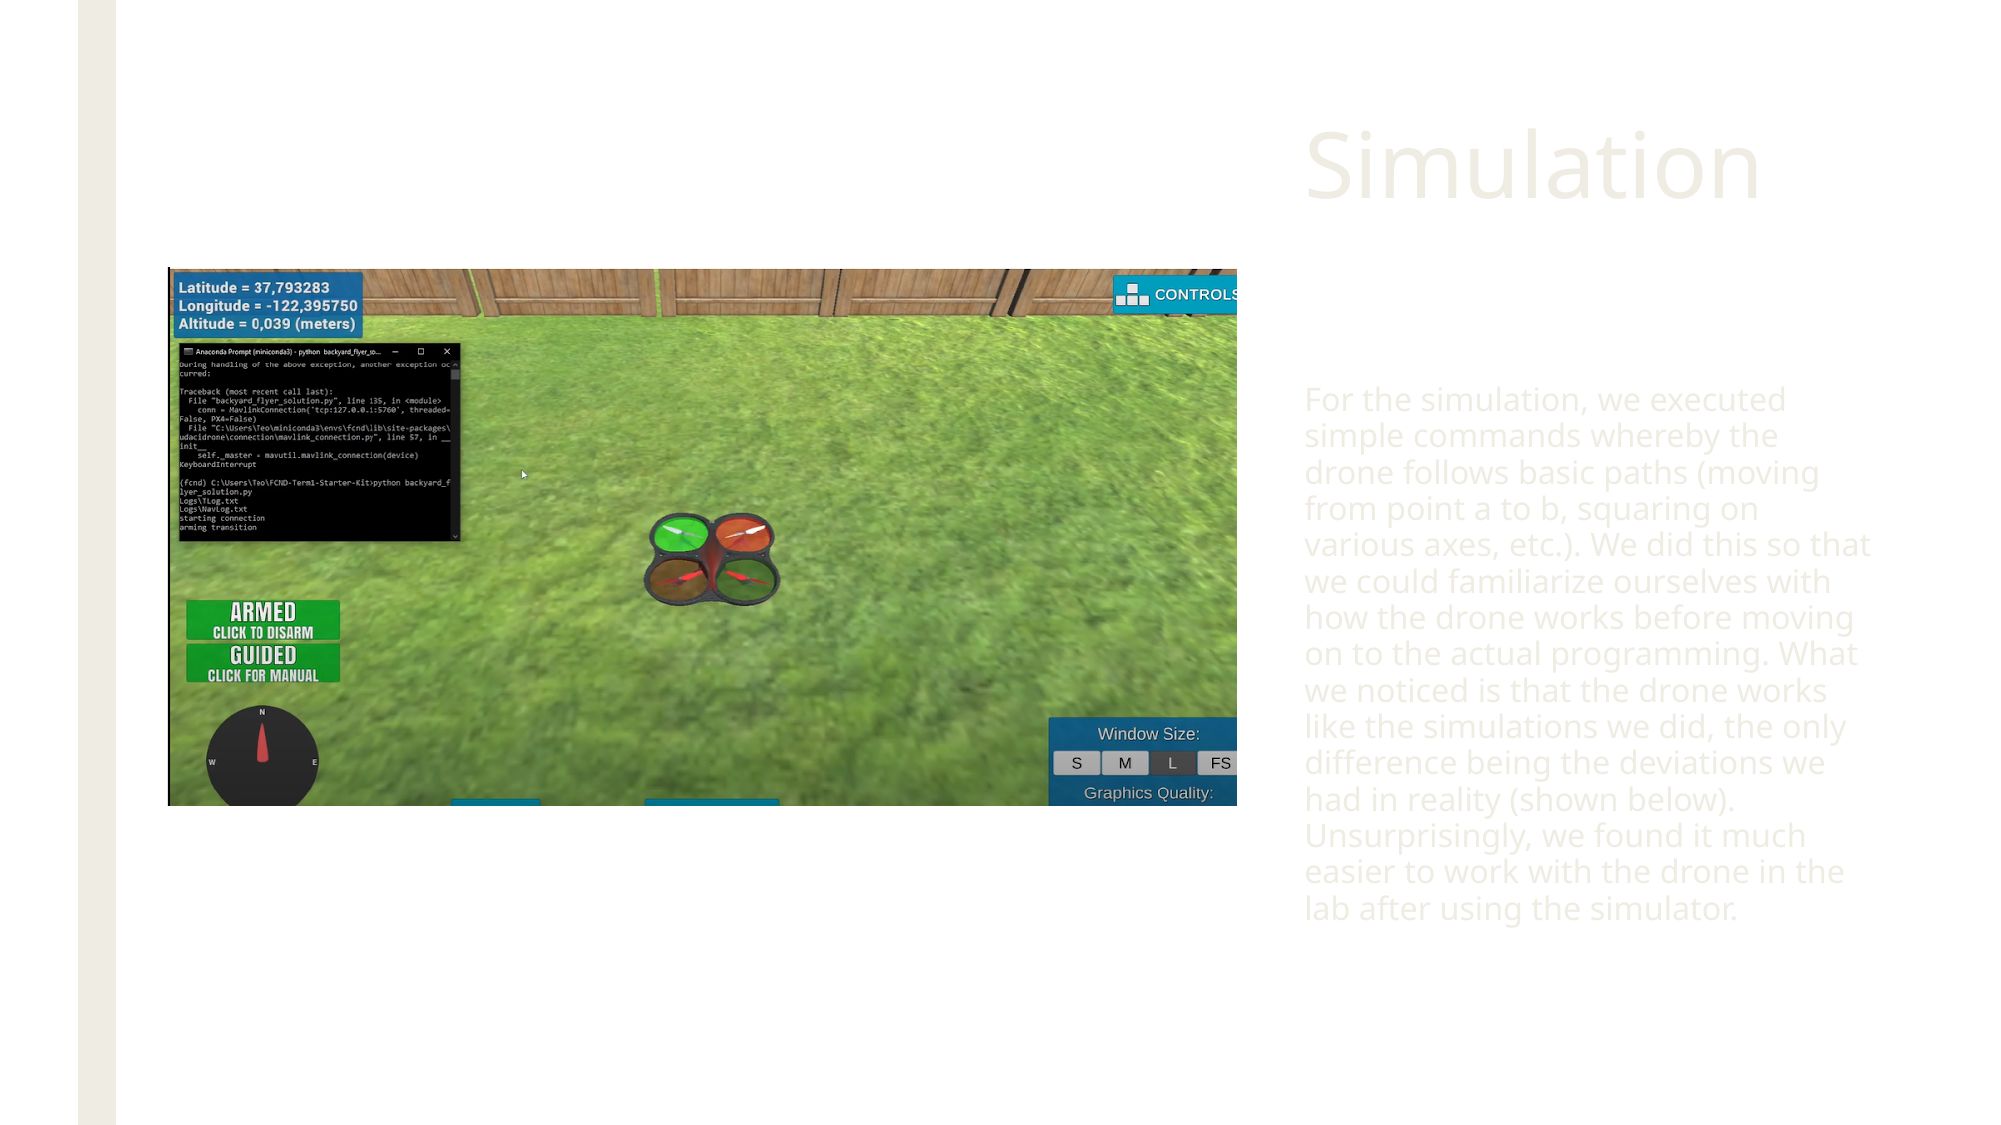

# Simulation
For the simulation, we executed simple commands whereby the drone follows basic paths (moving from point a to b, squaring on various axes, etc.). We did this so that we could familiarize ourselves with how the drone works before moving on to the actual programming. What we noticed is that the drone works like the simulations we did, the only difference being the deviations we had in reality (shown below). Unsurprisingly, we found it much easier to work with the drone in the lab after using the simulator.